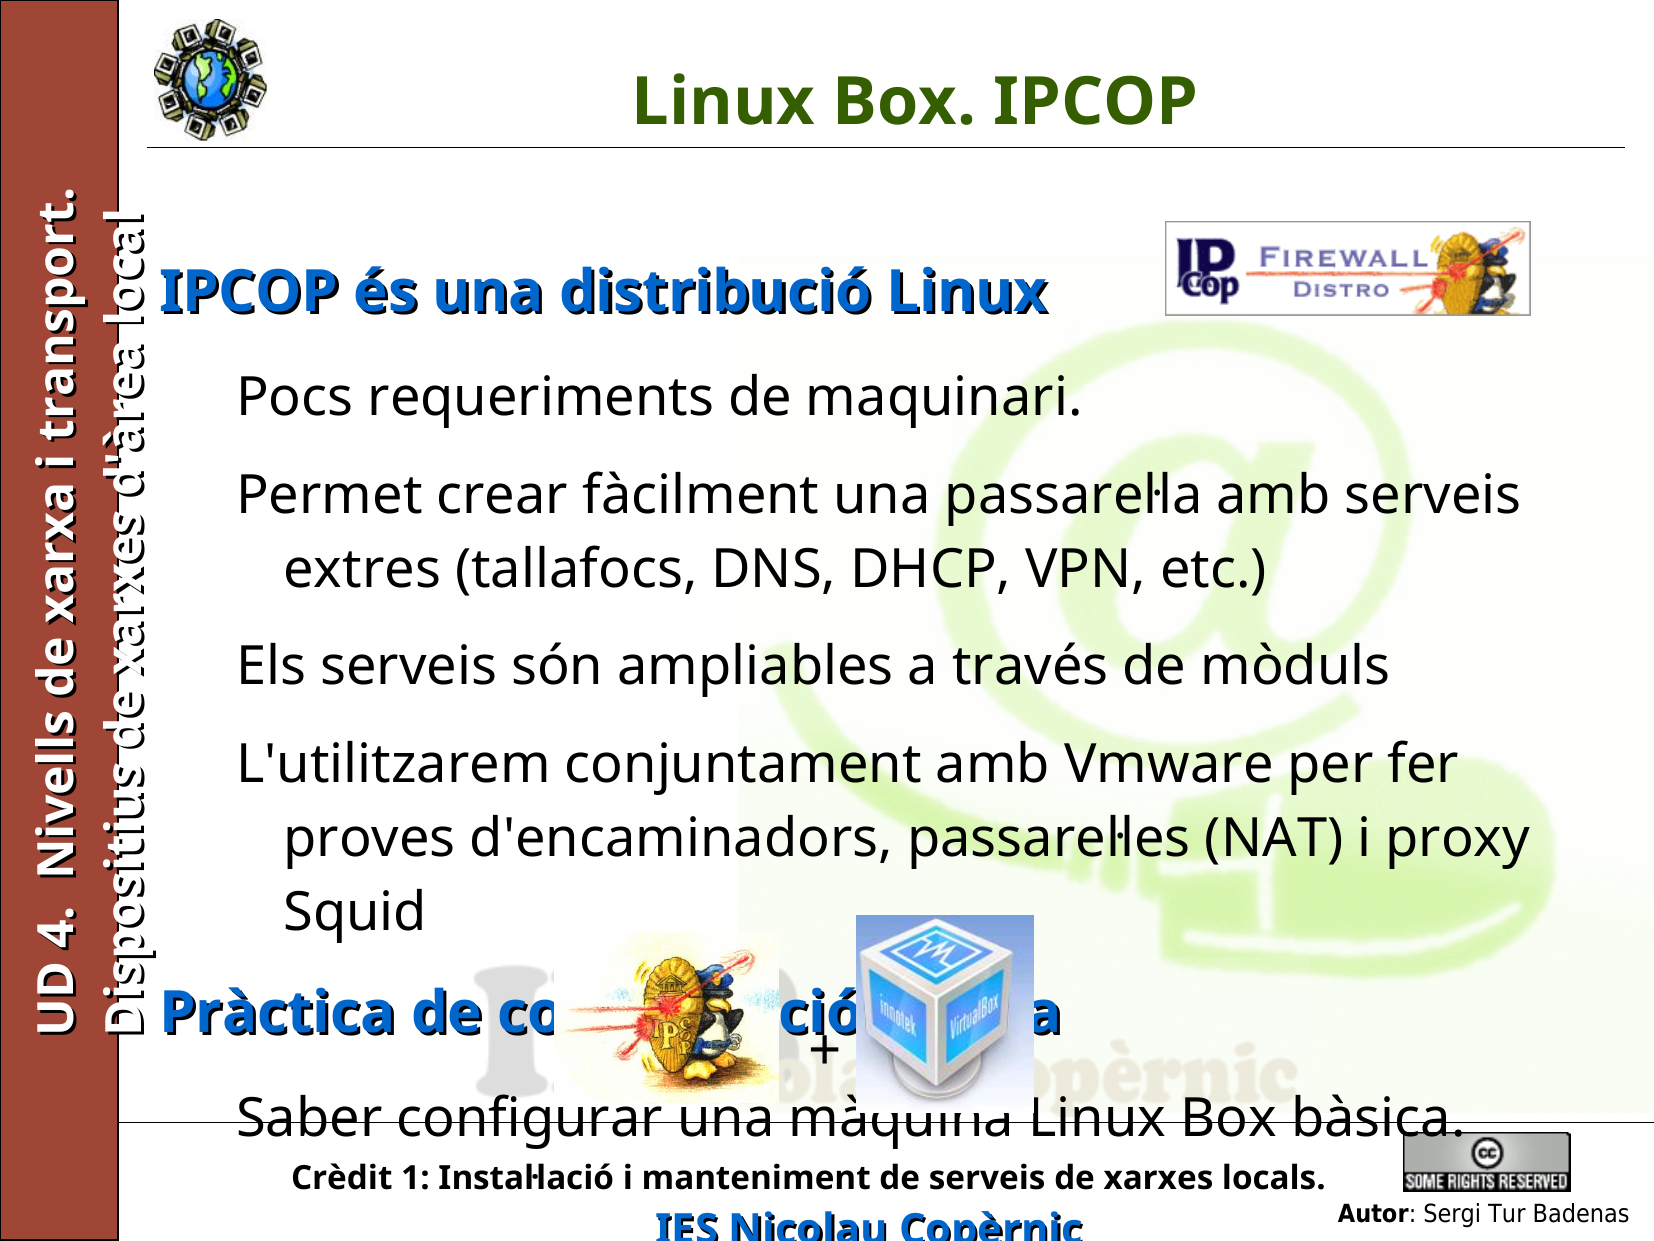

# Linux Box. IPCOP
IPCOP és una distribució Linux
Pocs requeriments de maquinari.
Permet crear fàcilment una passarel·la amb serveis extres (tallafocs, DNS, DHCP, VPN, etc.)
Els serveis són ampliables a través de mòduls
L'utilitzarem conjuntament amb Vmware per fer proves d'encaminadors, passarel·les (NAT) i proxy Squid
Pràctica de configuració bàsica
Saber configurar una màquina Linux Box bàsica.
+